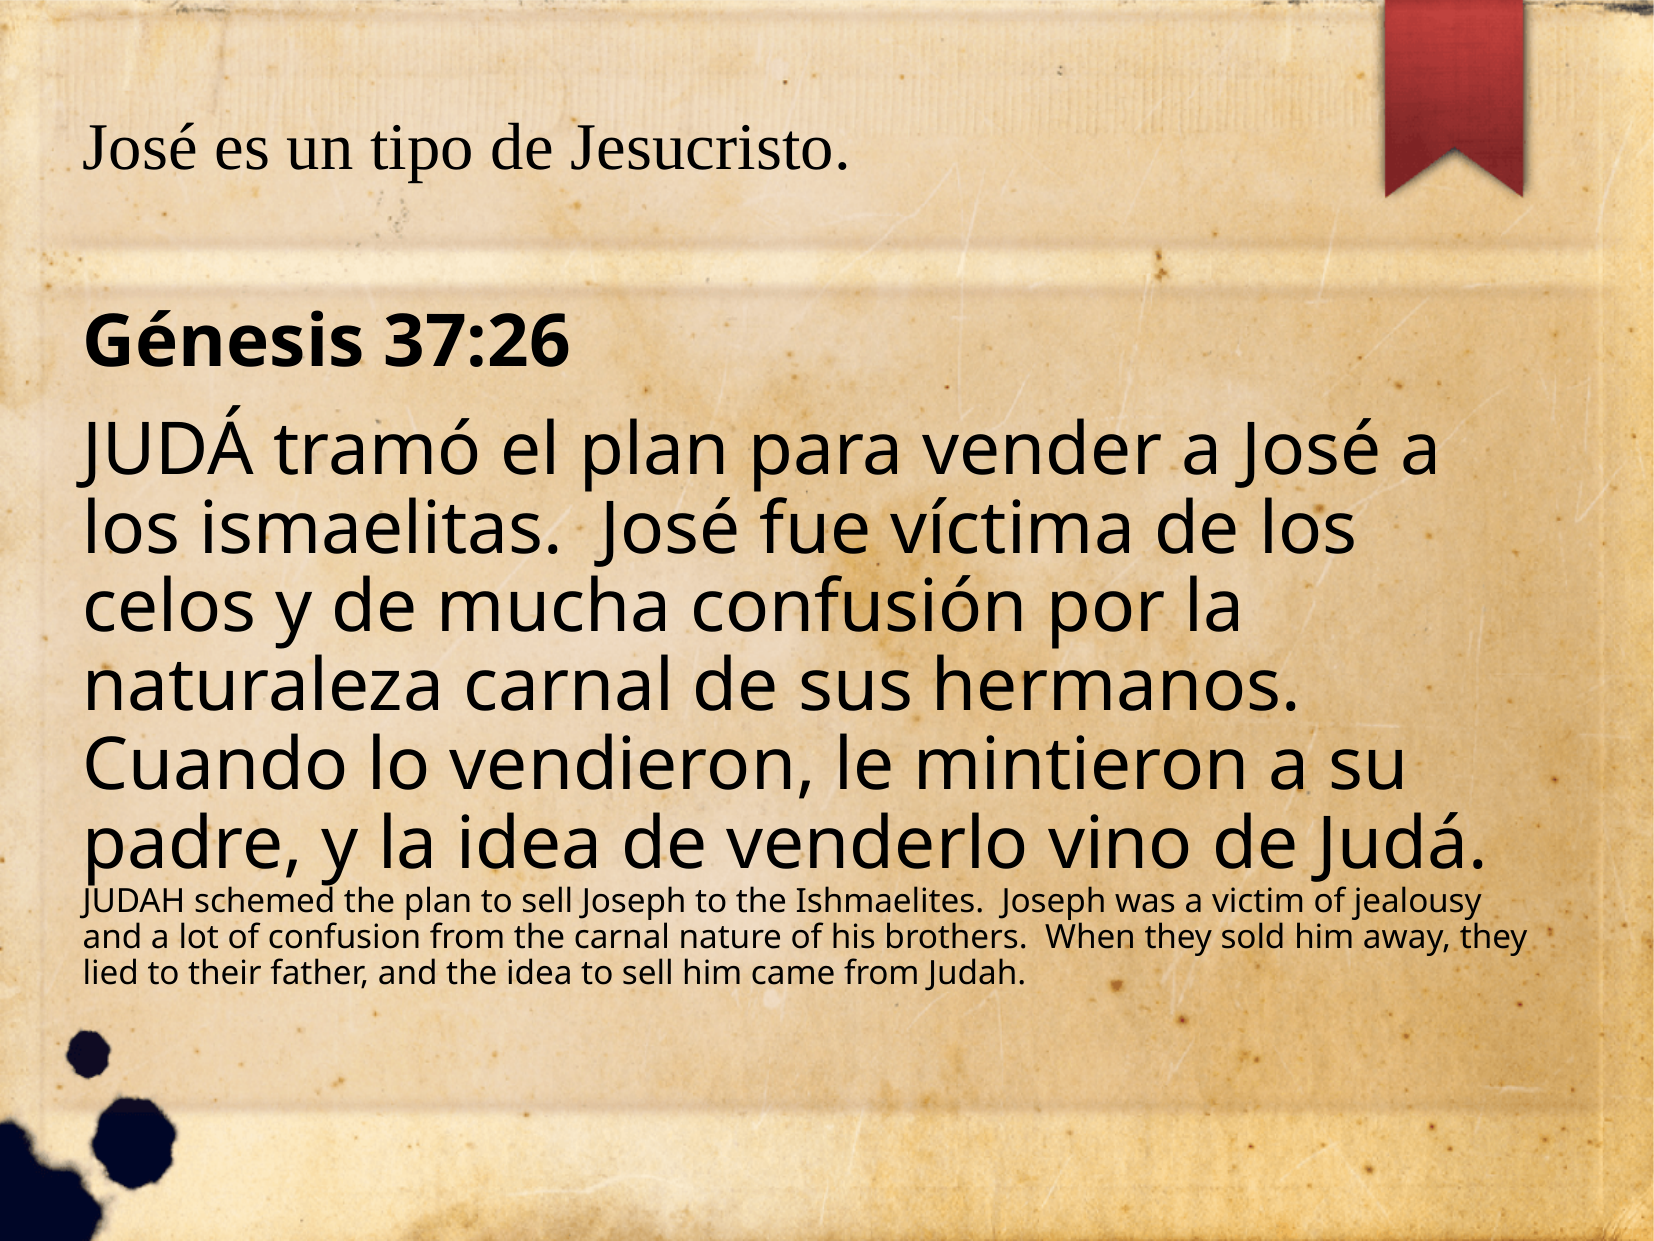

# José es un tipo de Jesucristo.
Génesis 37:26
JUDÁ tramó el plan para vender a José a los ismaelitas. José fue víctima de los celos y de mucha confusión por la naturaleza carnal de sus hermanos. Cuando lo vendieron, le mintieron a su padre, y la idea de venderlo vino de Judá. JUDAH schemed the plan to sell Joseph to the Ishmaelites. Joseph was a victim of jealousy and a lot of confusion from the carnal nature of his brothers. When they sold him away, they lied to their father, and the idea to sell him came from Judah.